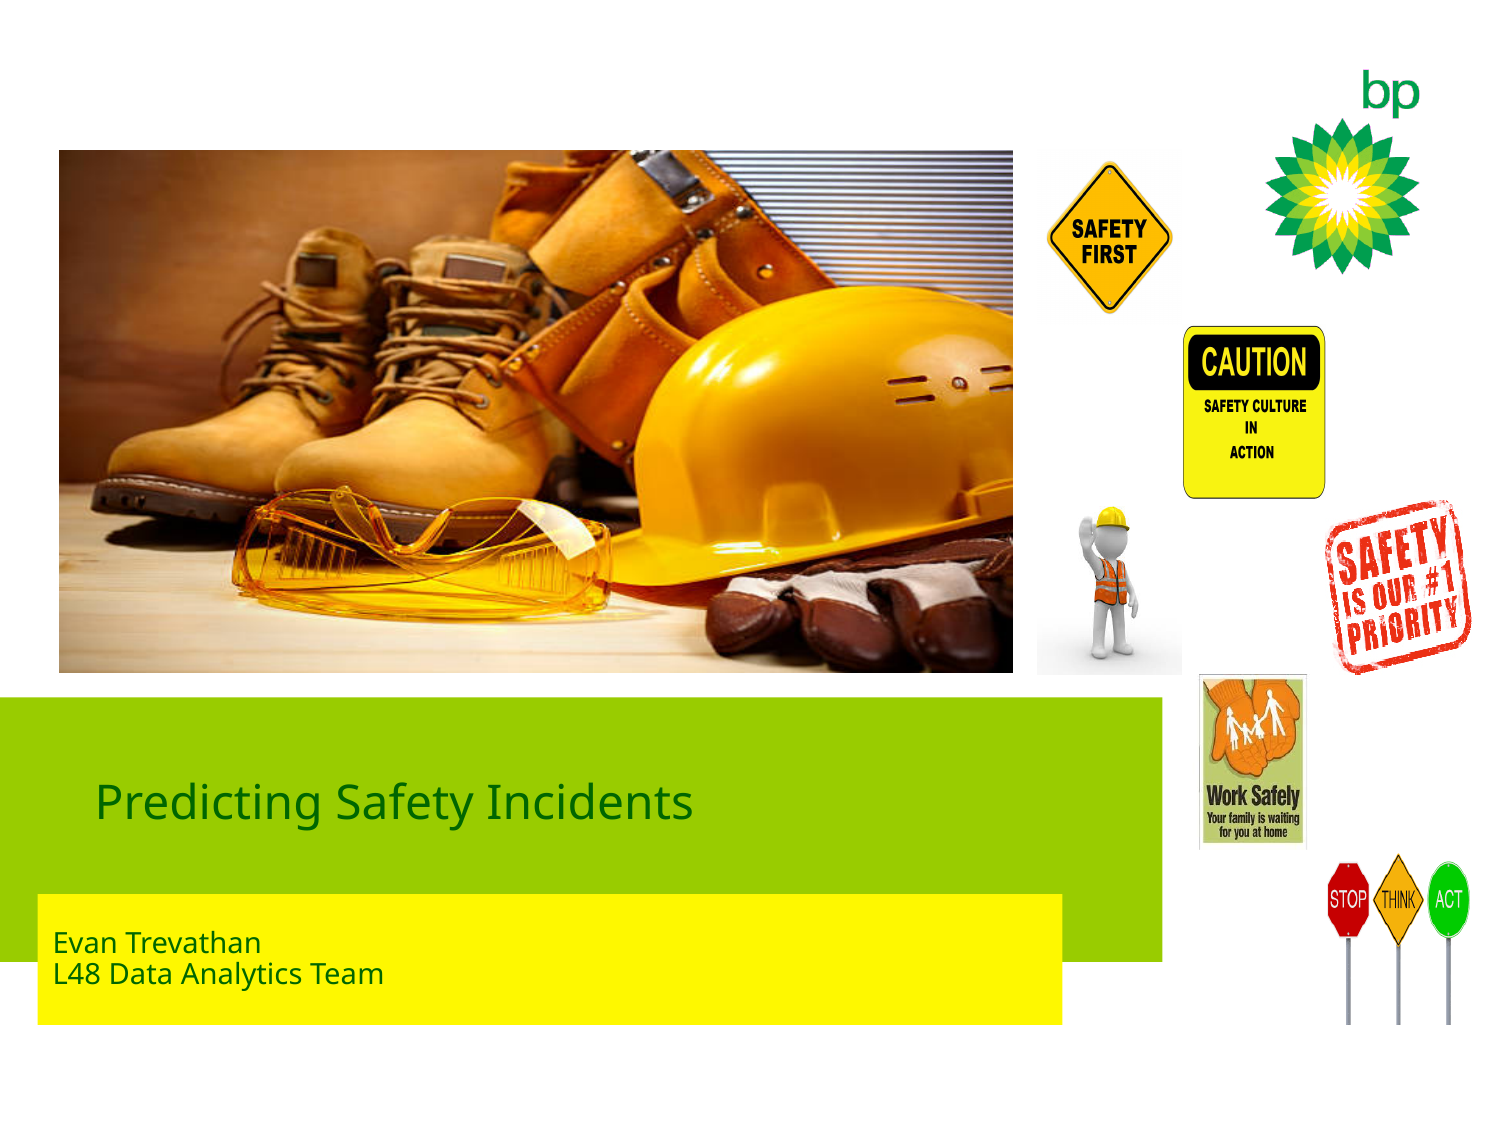

# Predicting Safety Incidents
Evan Trevathan
L48 Data Analytics Team